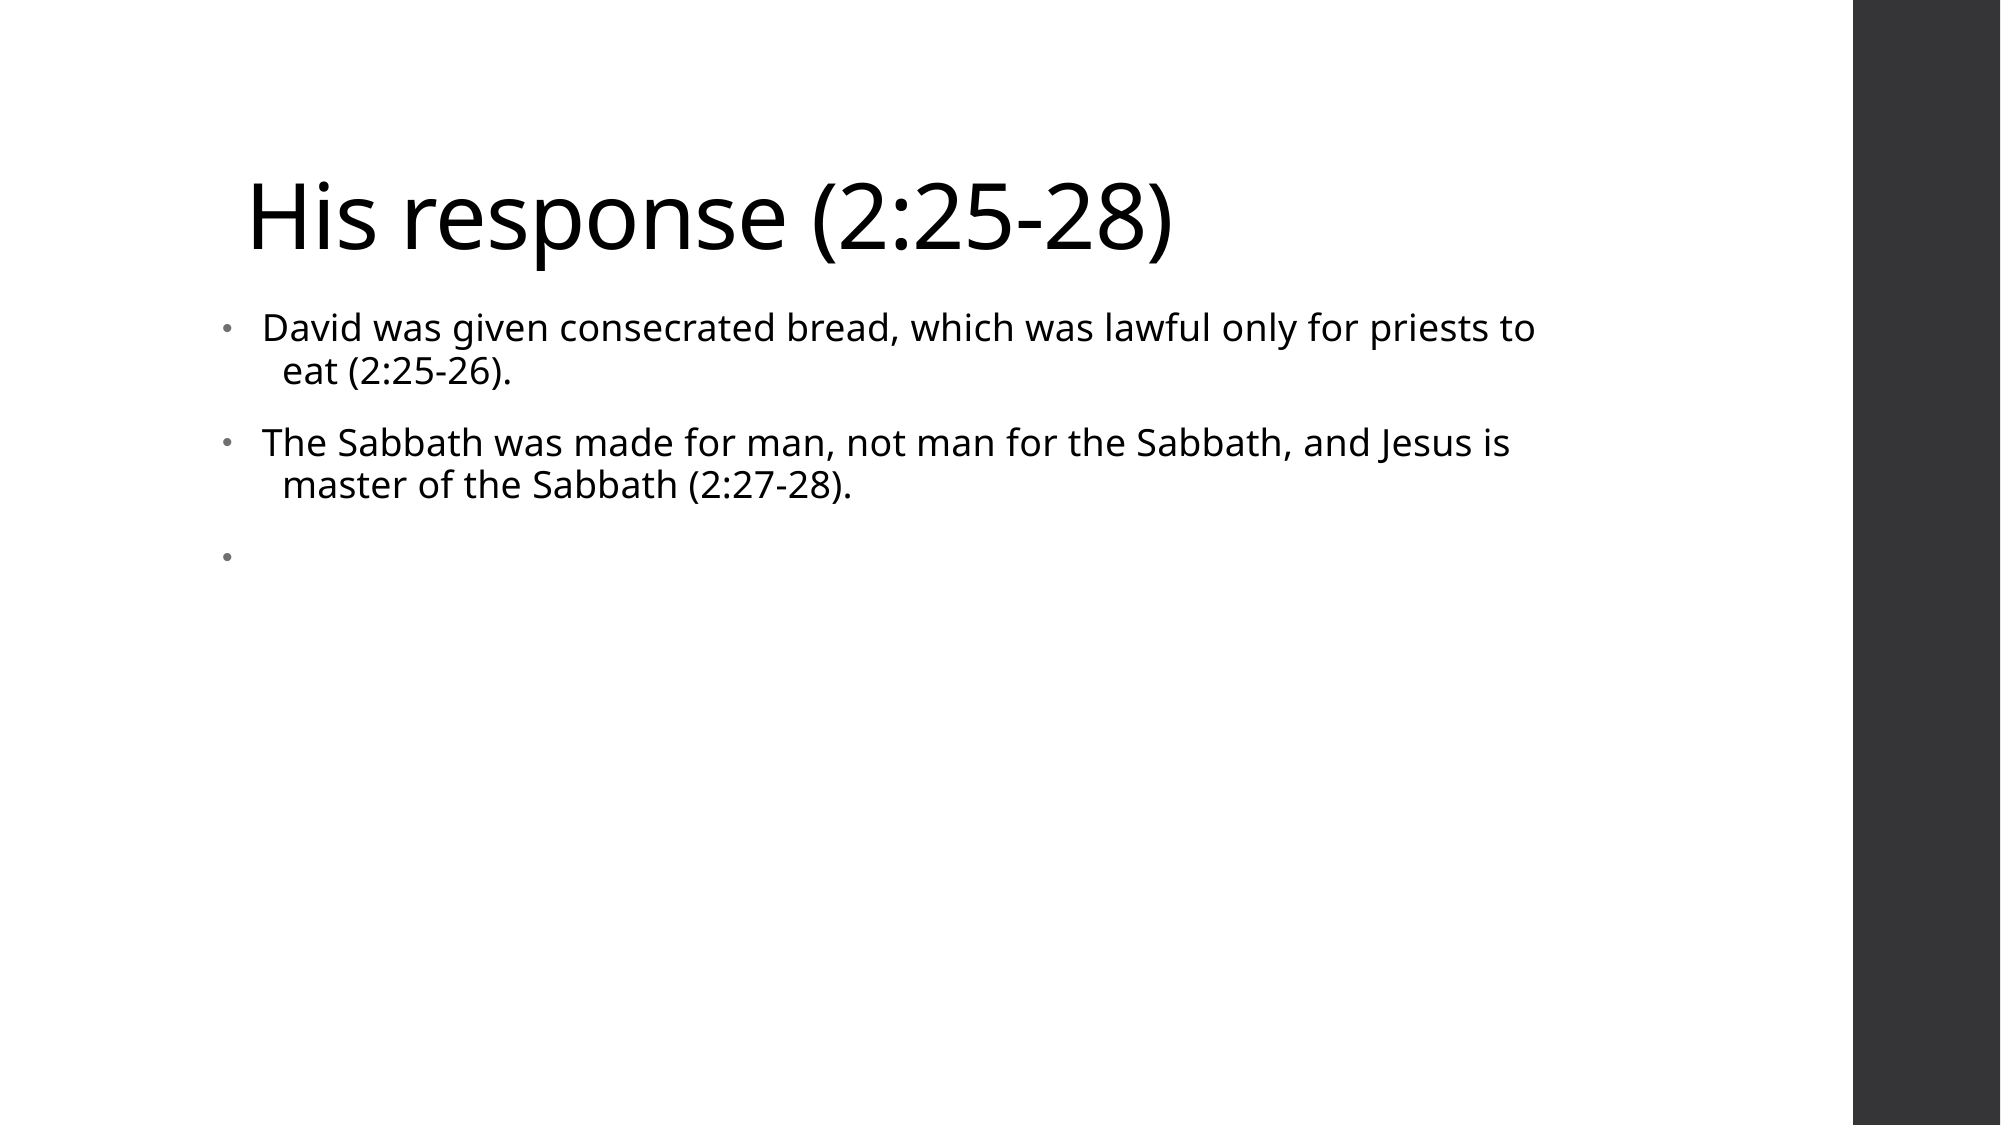

# His response (2:25-28)
 David was given consecrated bread, which was lawful only for priests to eat (2:25-26).
 The Sabbath was made for man, not man for the Sabbath, and Jesus is master of the Sabbath (2:27-28).